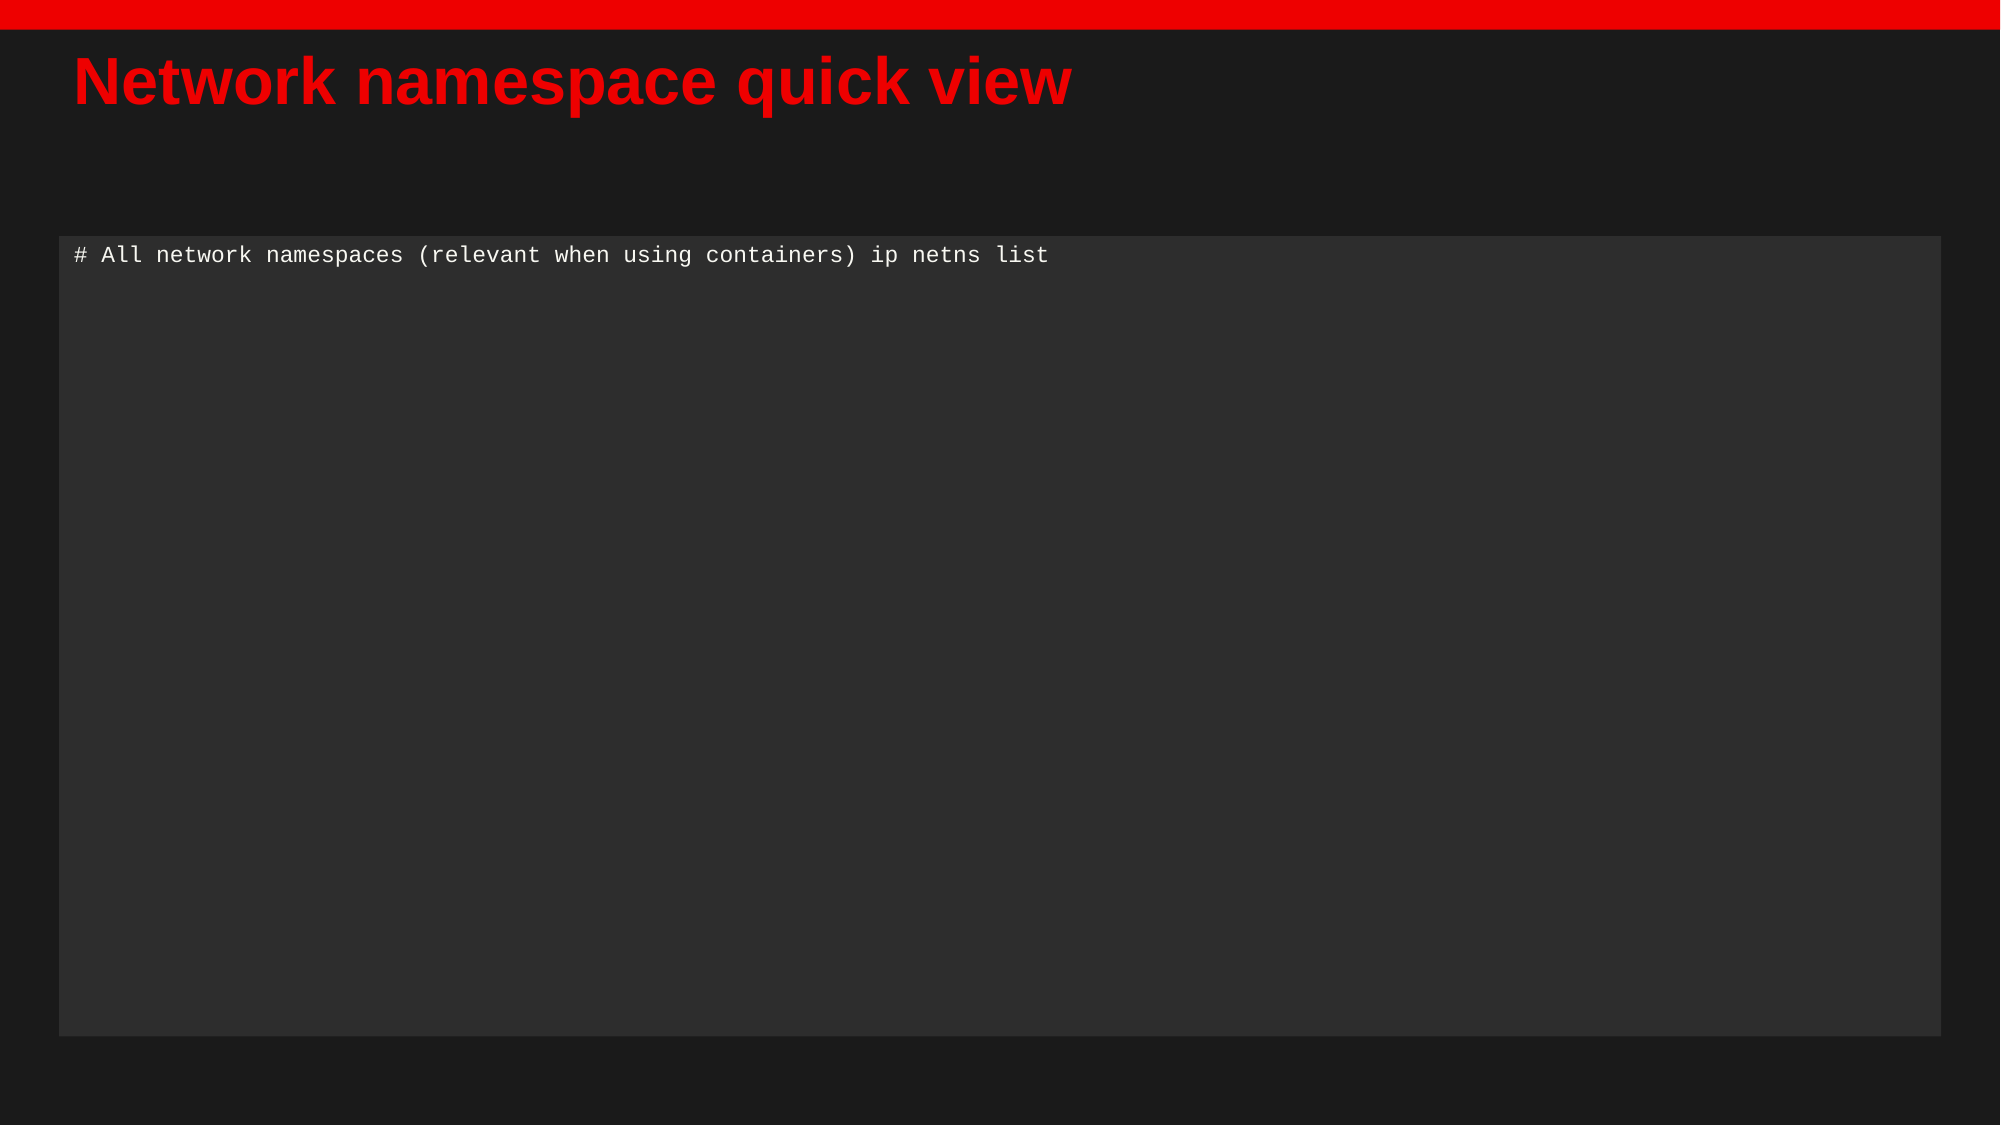

Network namespace quick view
# All network namespaces (relevant when using containers) ip netns list